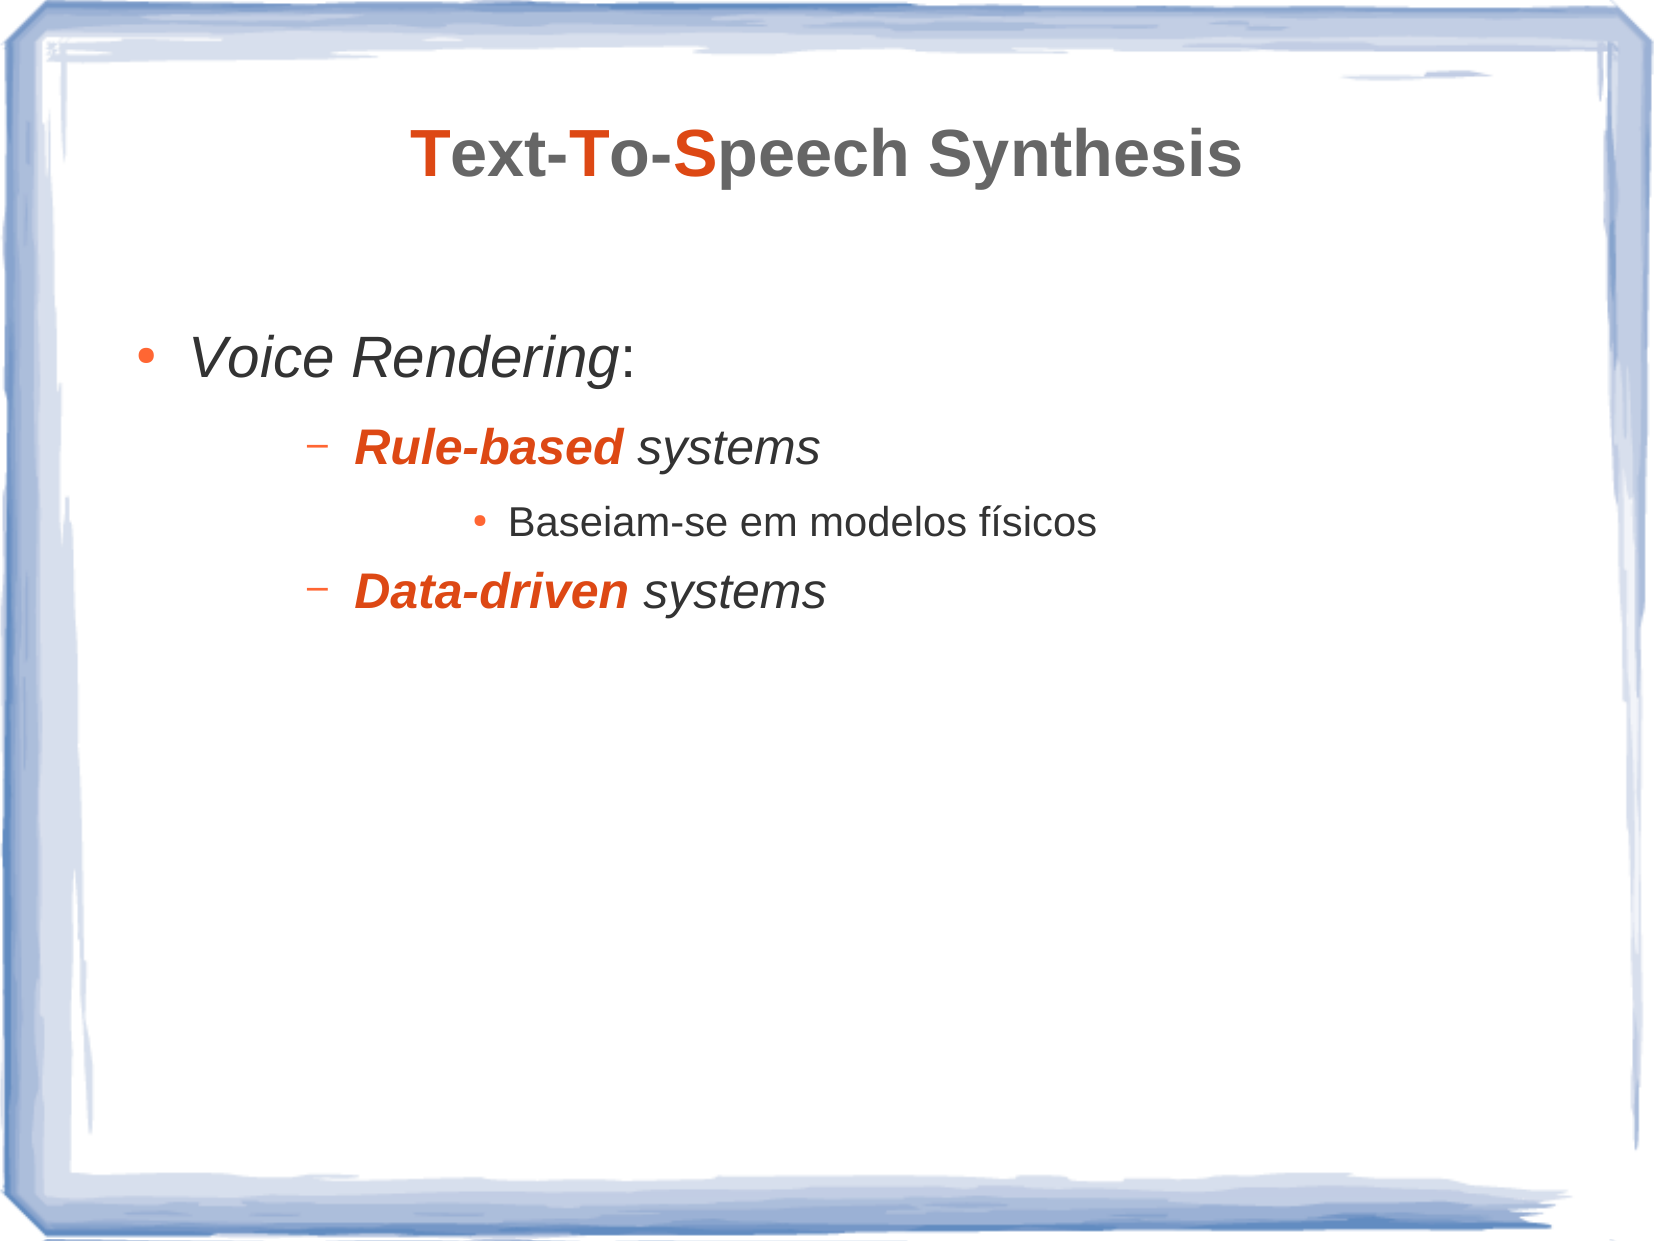

# Text-To-Speech Synthesis
Voice Rendering:
Rule-based systems
Baseiam-se em modelos físicos
Data-driven systems